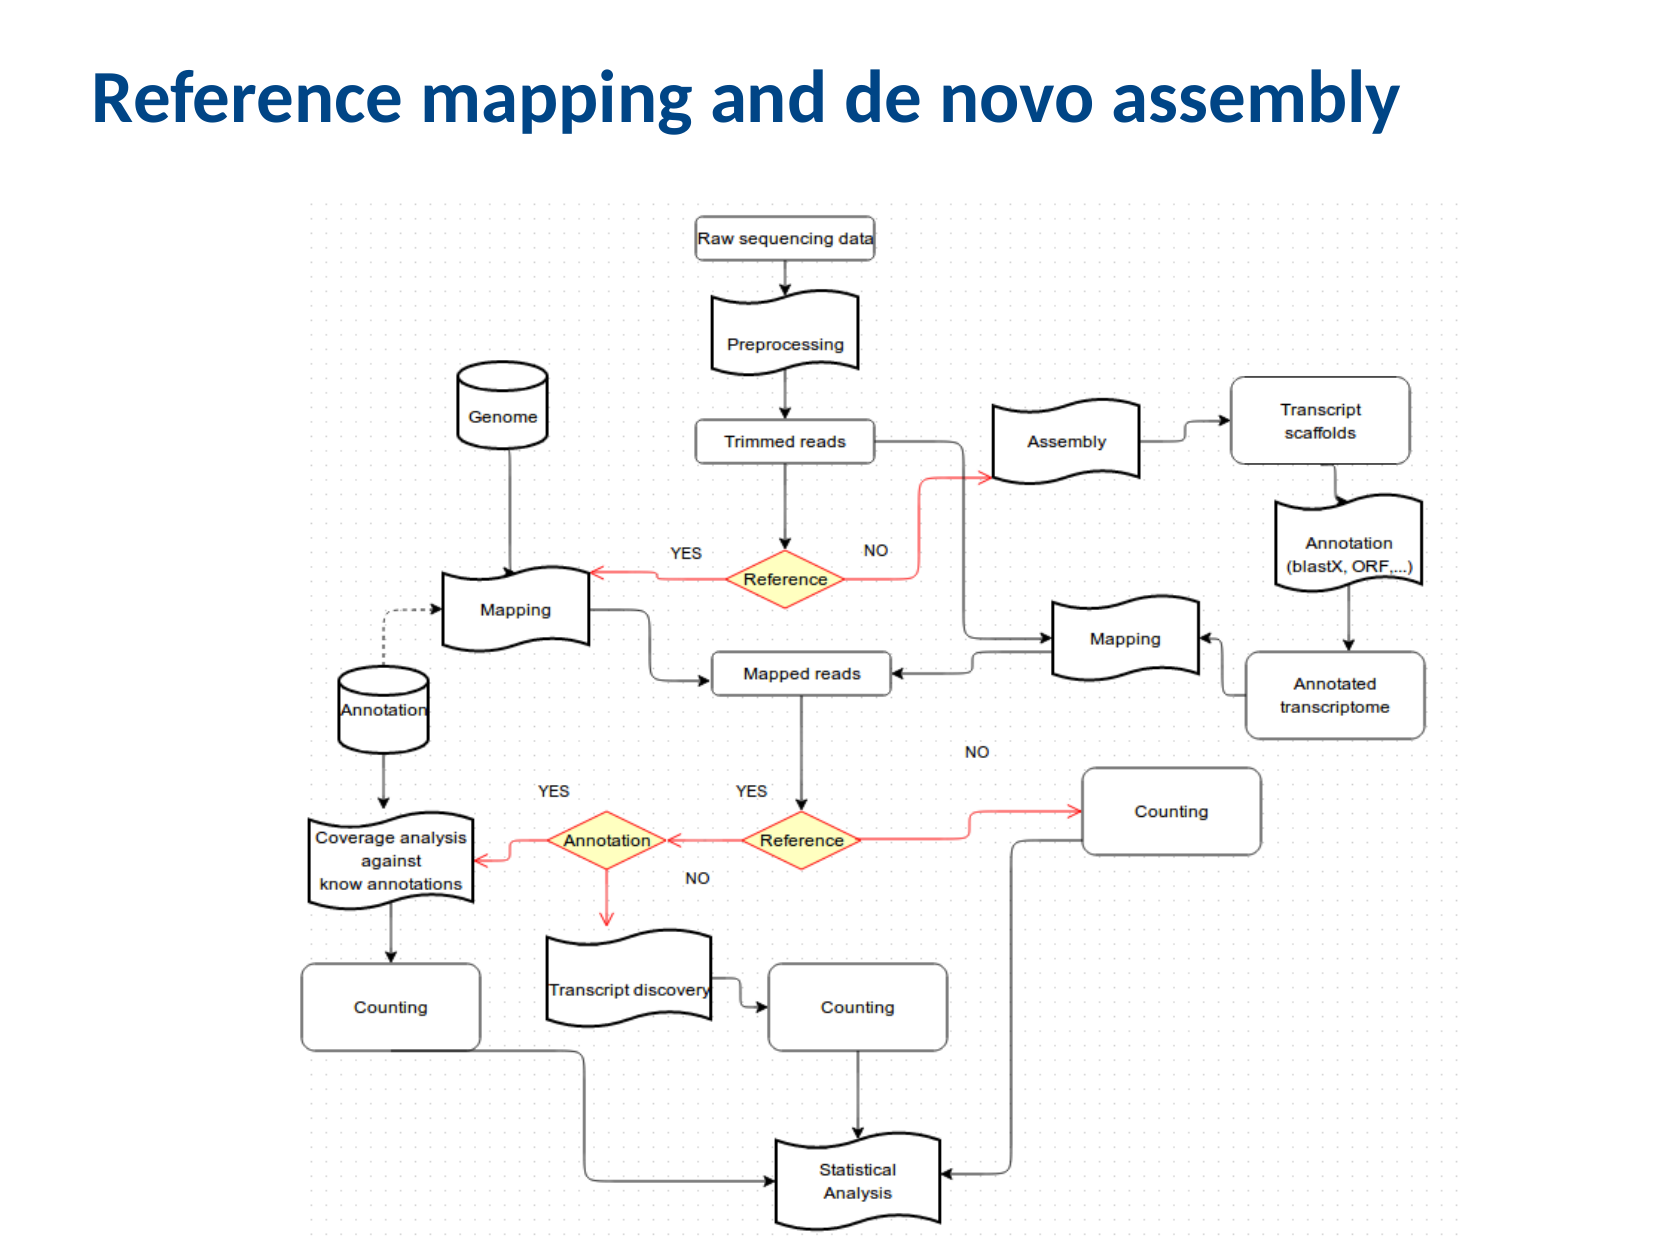

# Reference mapping and de novo assembly